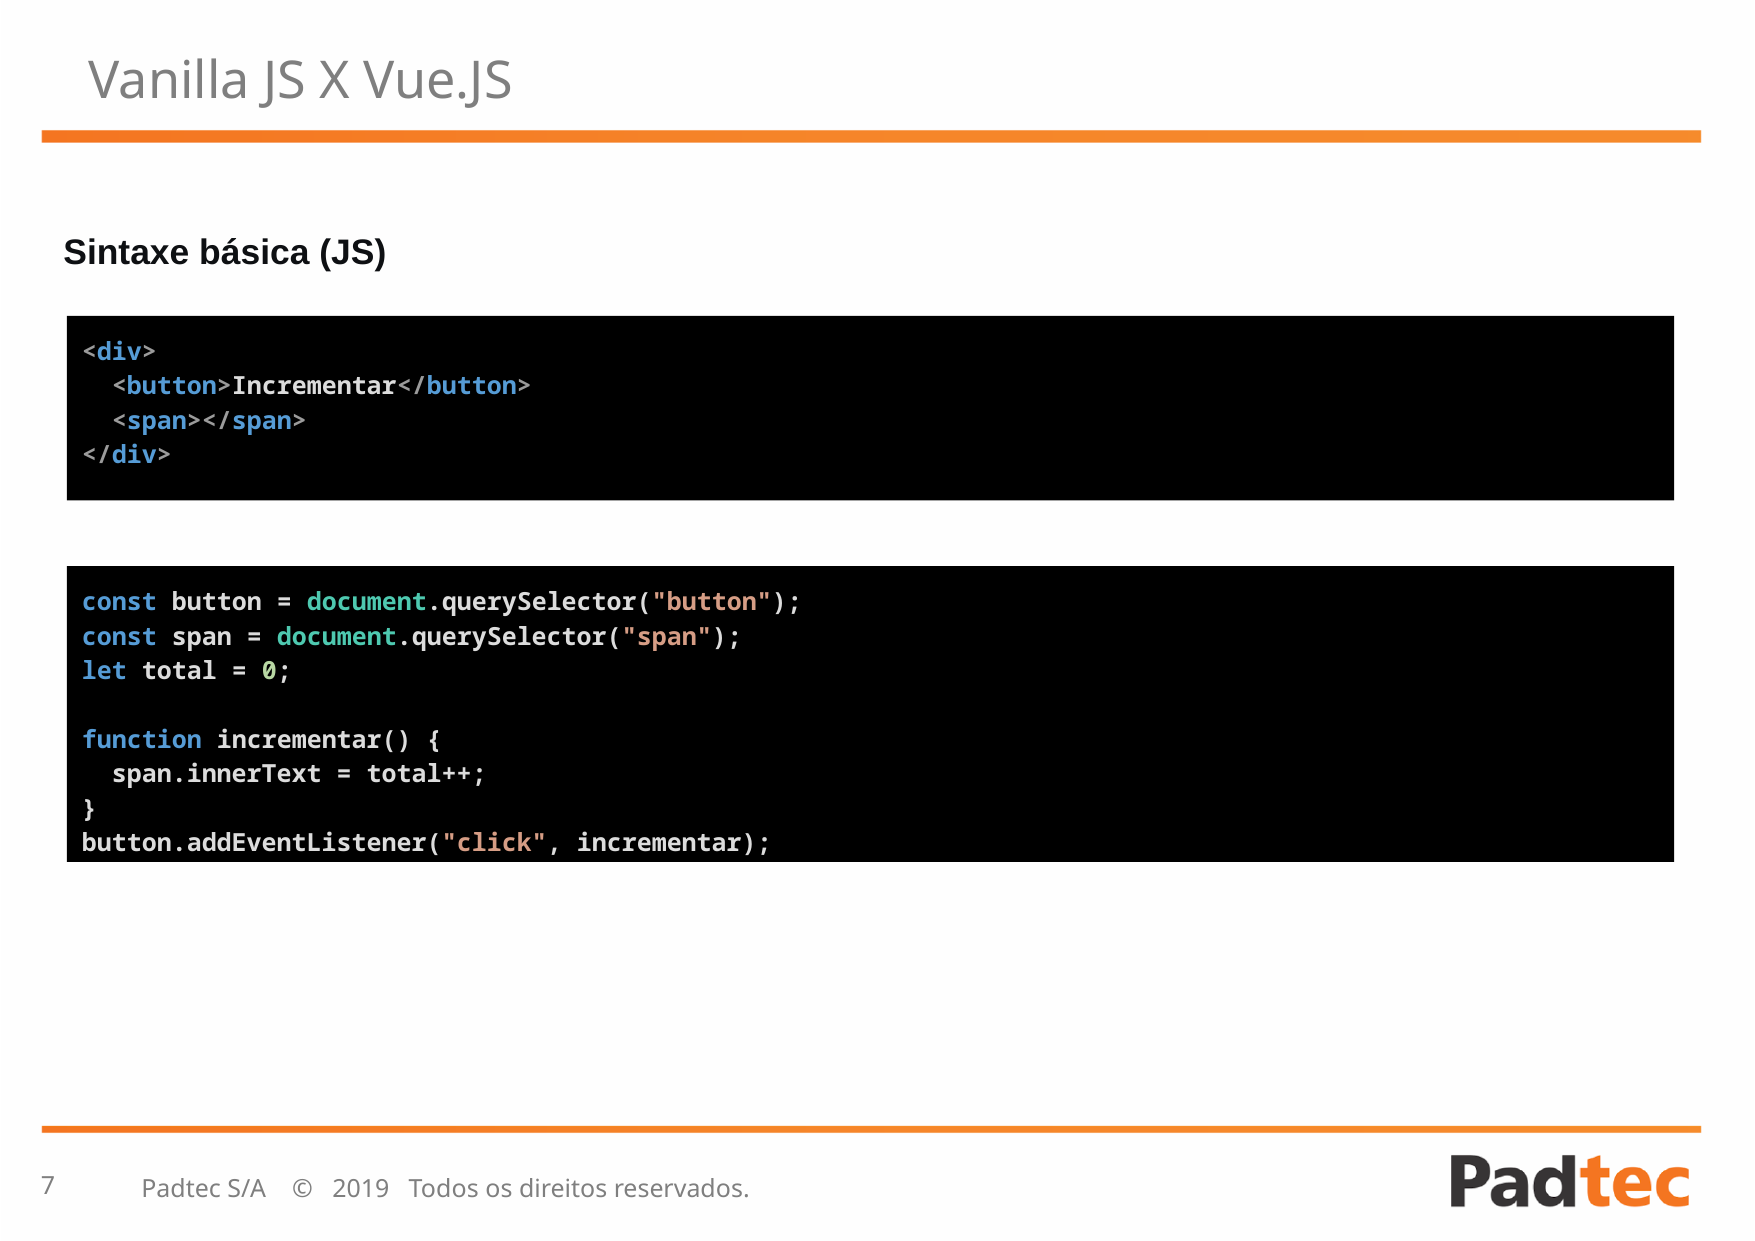

# Vanilla JS X Vue.JS
Sintaxe básica (JS)
<div>
 <button>Incrementar</button>
 <span></span>
</div>
const button = document.querySelector("button");
const span = document.querySelector("span");
let total = 0;
function incrementar() {
 span.innerText = total++;
}
button.addEventListener("click", incrementar);